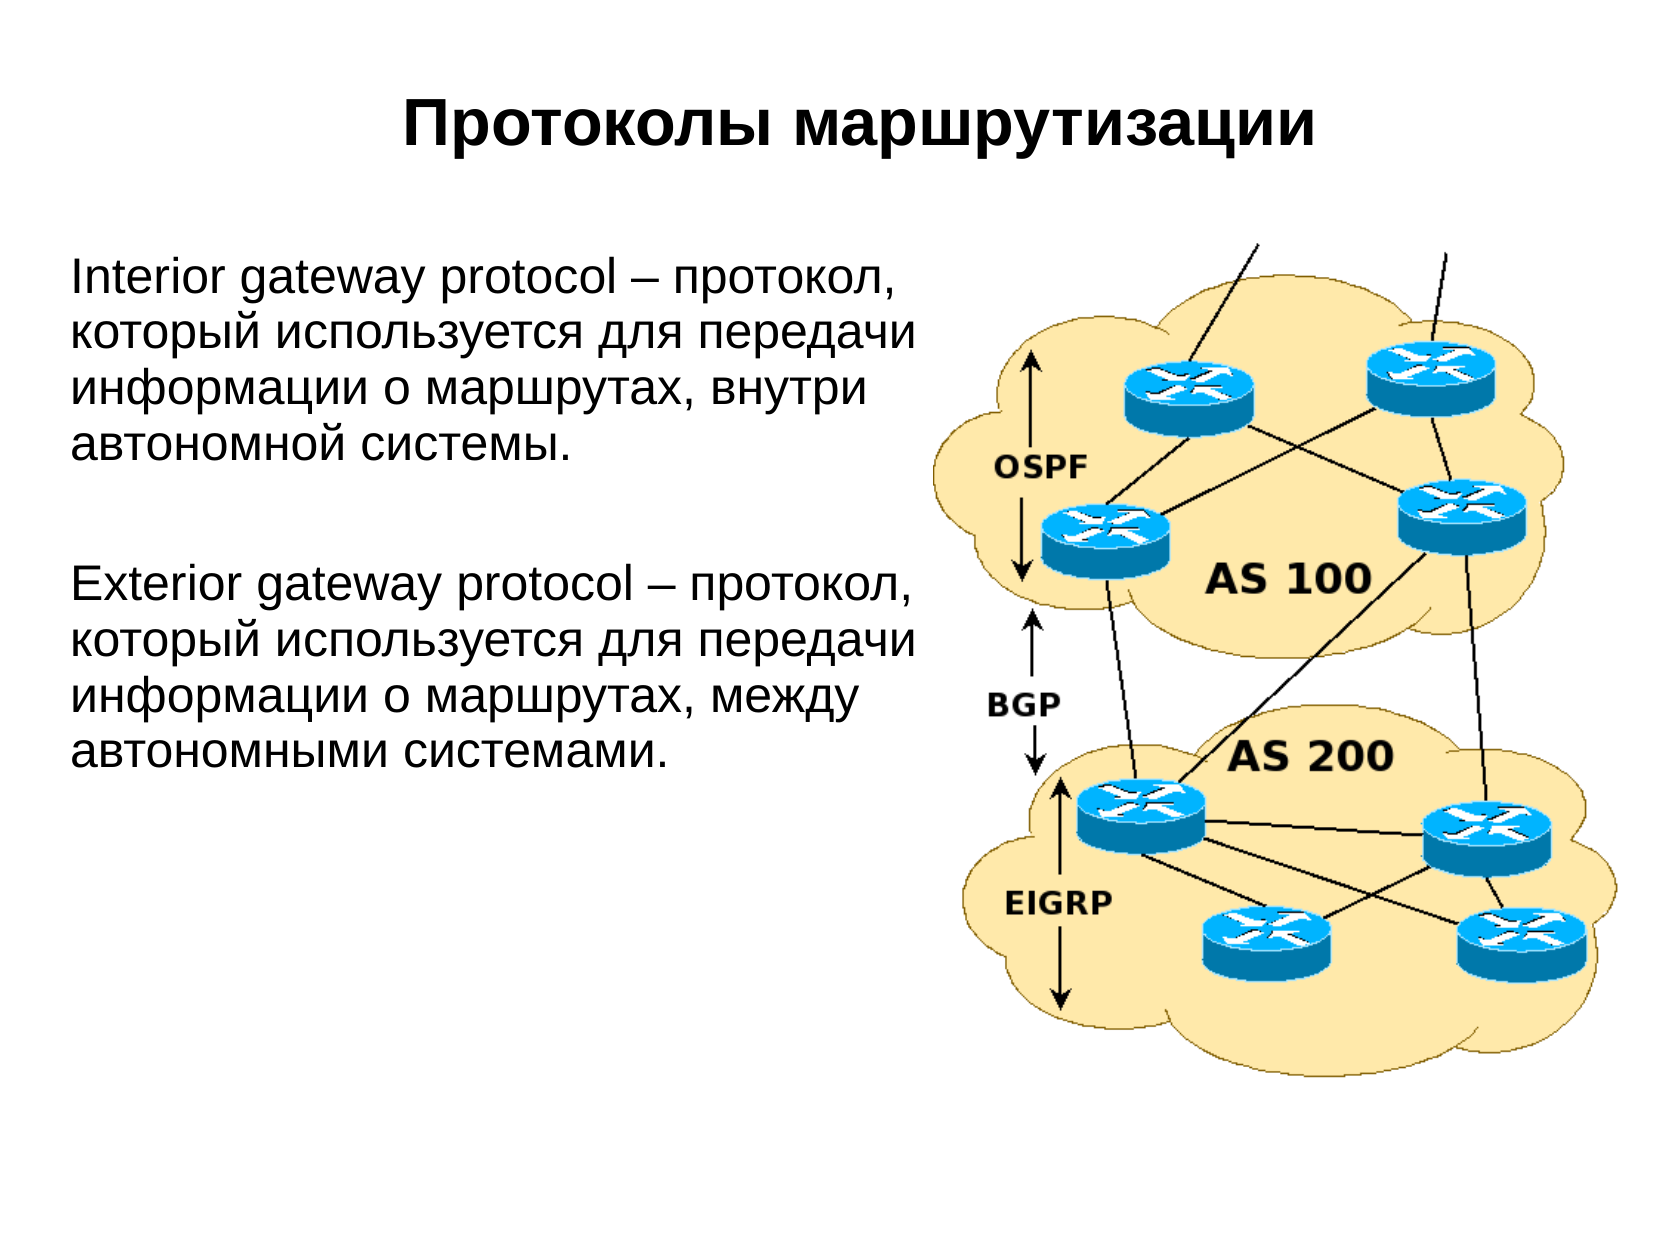

Протоколы маршрутизации
# Interior gateway protocol – протокол, который используется для передачи информации о маршрутах, внутри автономной системы.
Exterior gateway protocol – протокол, который используется для передачи информации о маршрутах, между автономными системами.